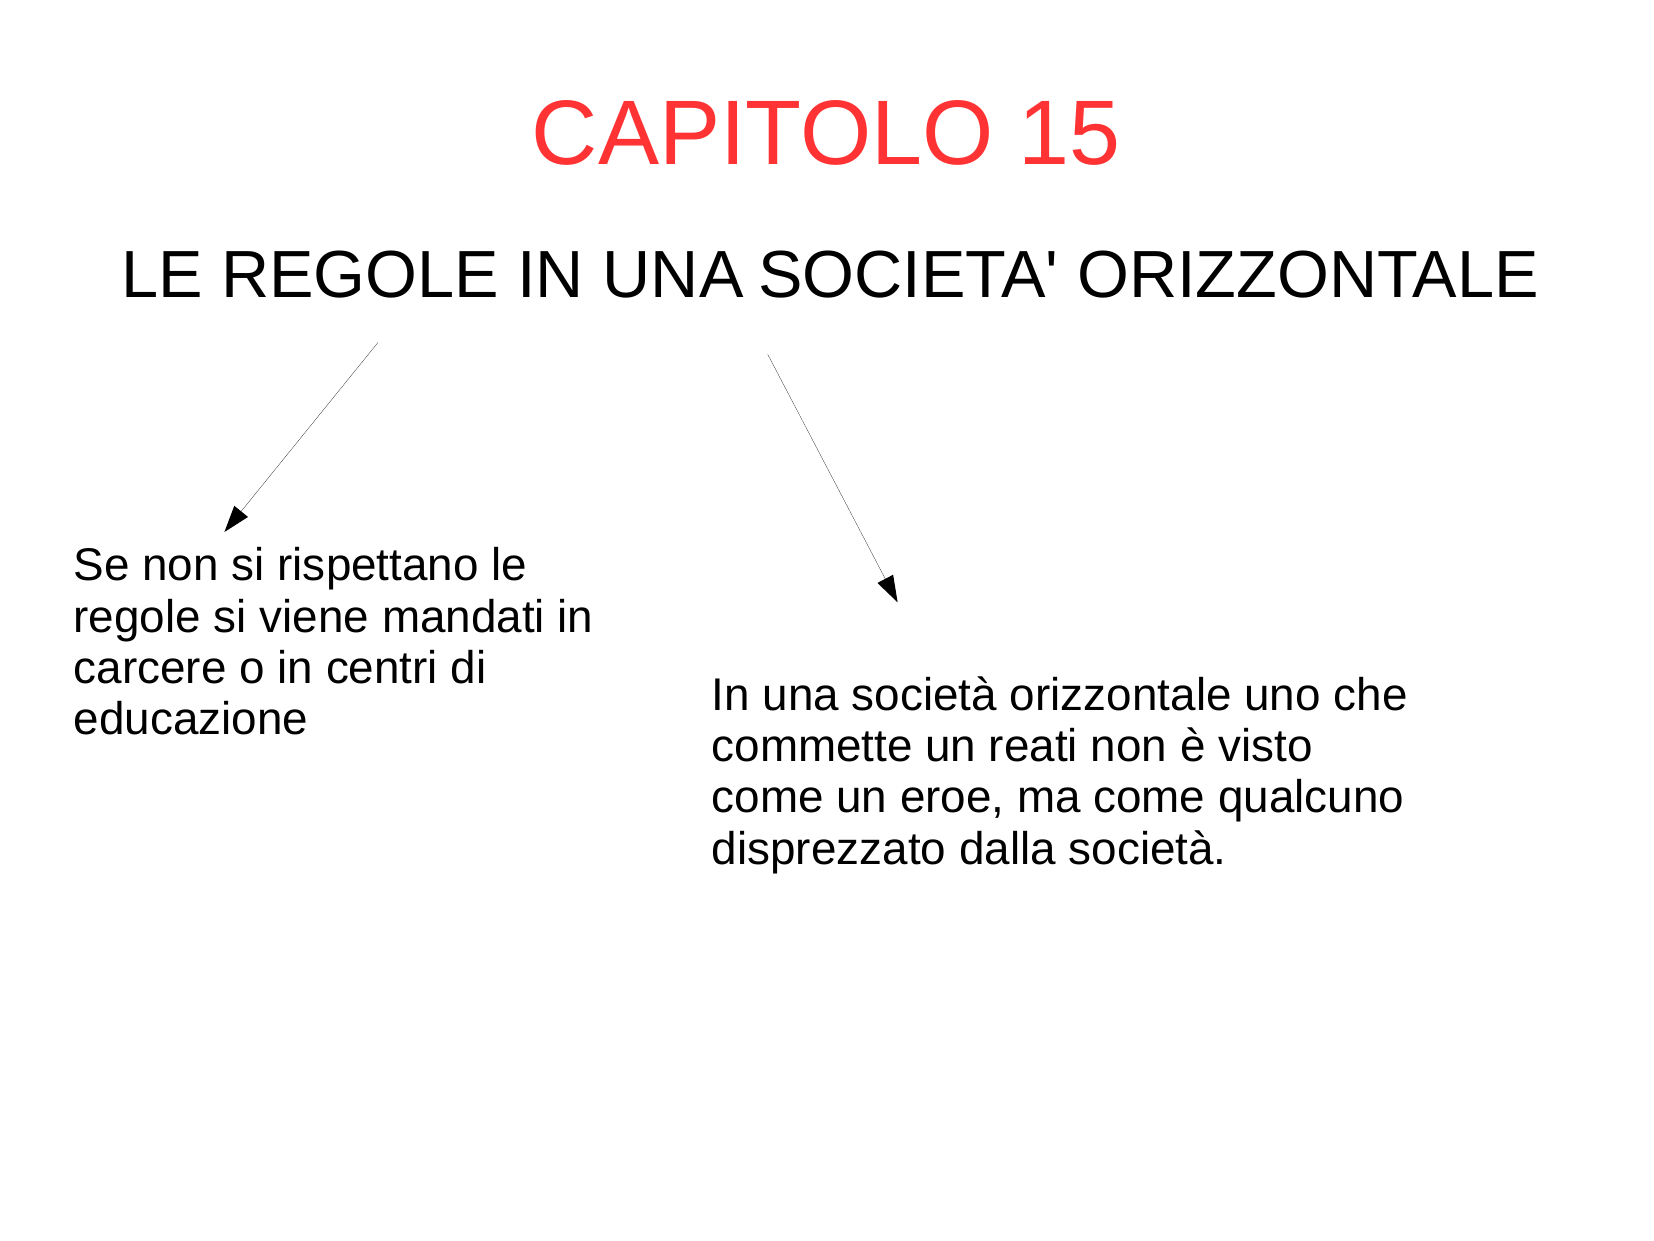

# CAPITOLO 15
LE REGOLE IN UNA SOCIETA' ORIZZONTALE
Se non si rispettano le regole si viene mandati in carcere o in centri di educazione
In una società orizzontale uno che commette un reati non è visto come un eroe, ma come qualcuno disprezzato dalla società.